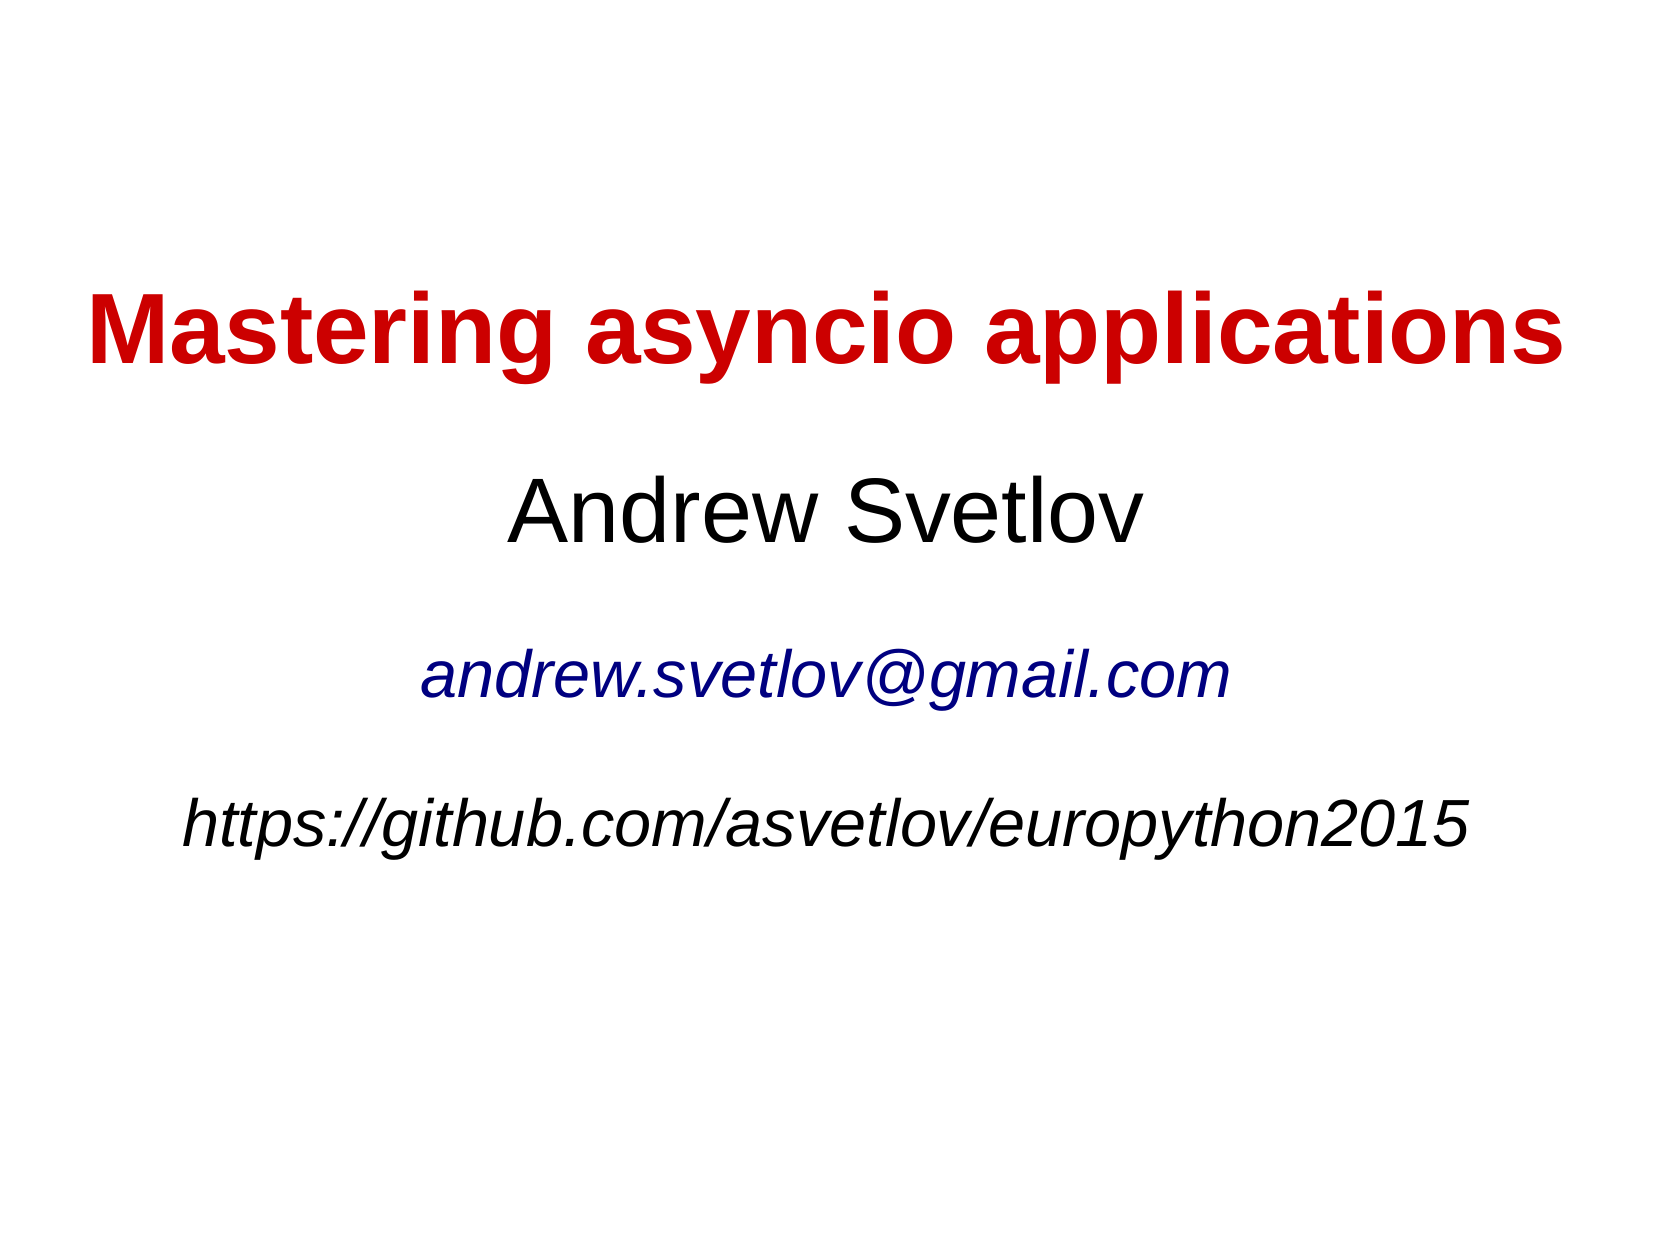

# Mastering asyncio applications
Andrew Svetlov
andrew.svetlov@gmail.com
https://github.com/asvetlov/europython2015